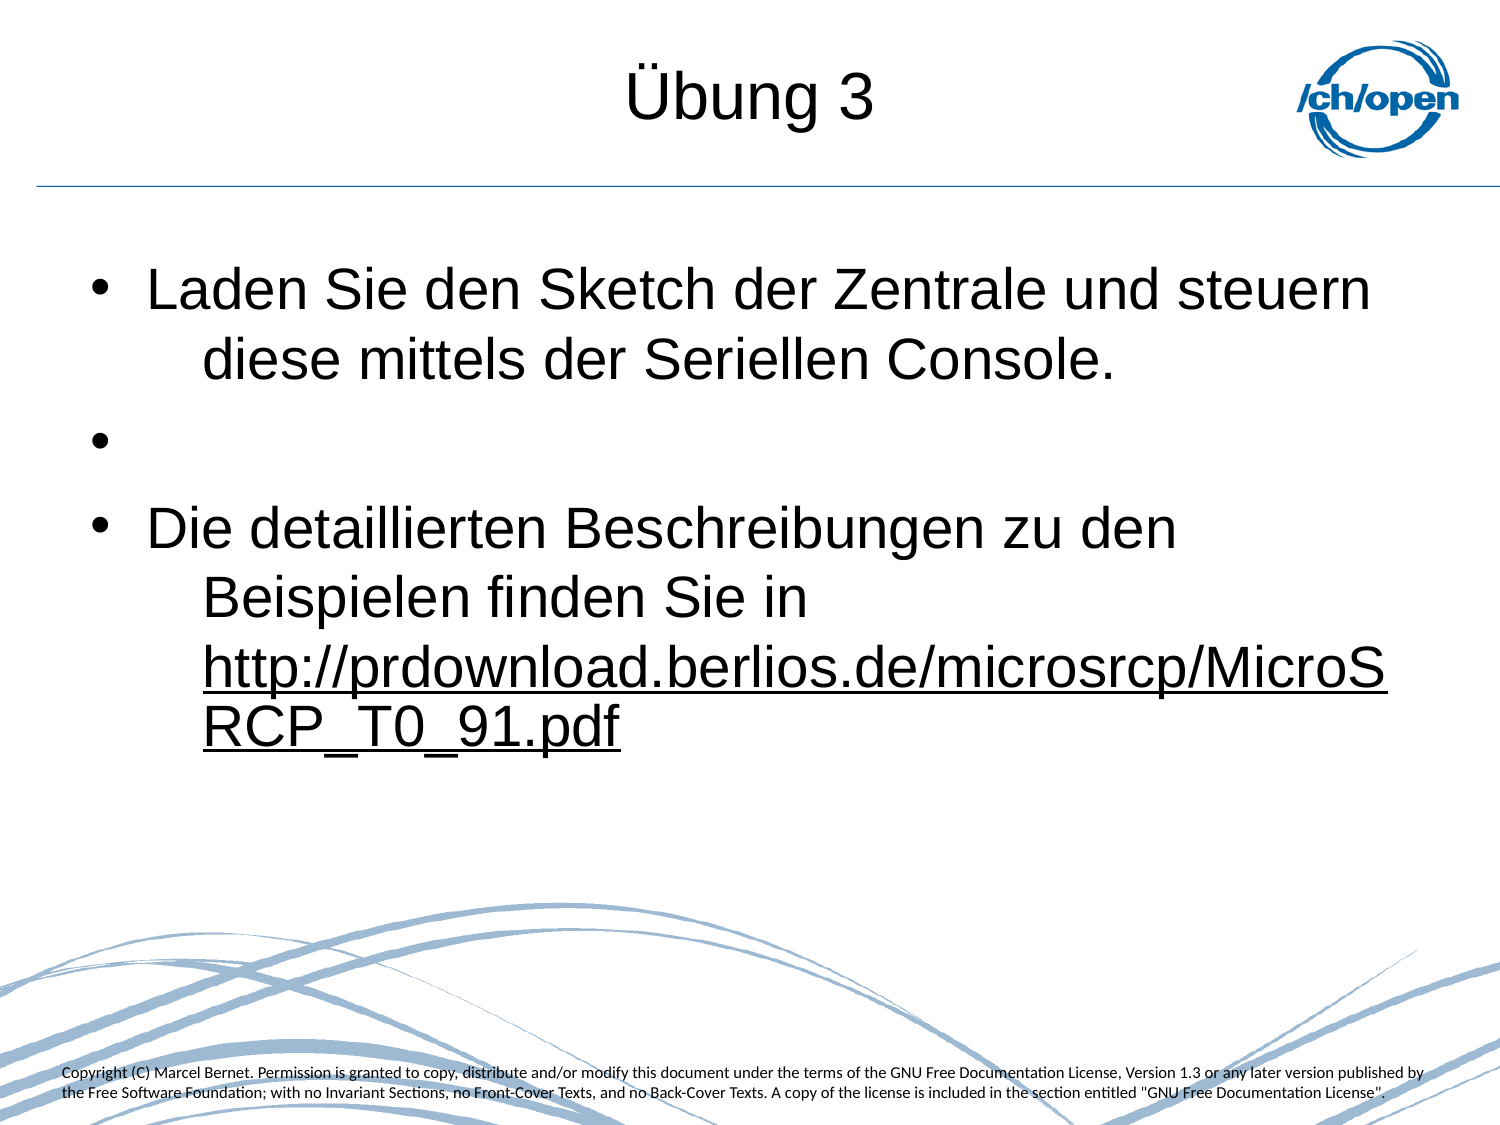

# Übung 3
Laden Sie den Sketch der Zentrale und steuern diese mittels der Seriellen Console.
Die detaillierten Beschreibungen zu den Beispielen finden Sie in http://prdownload.berlios.de/microsrcp/MicroSRCP_T0_91.pdf